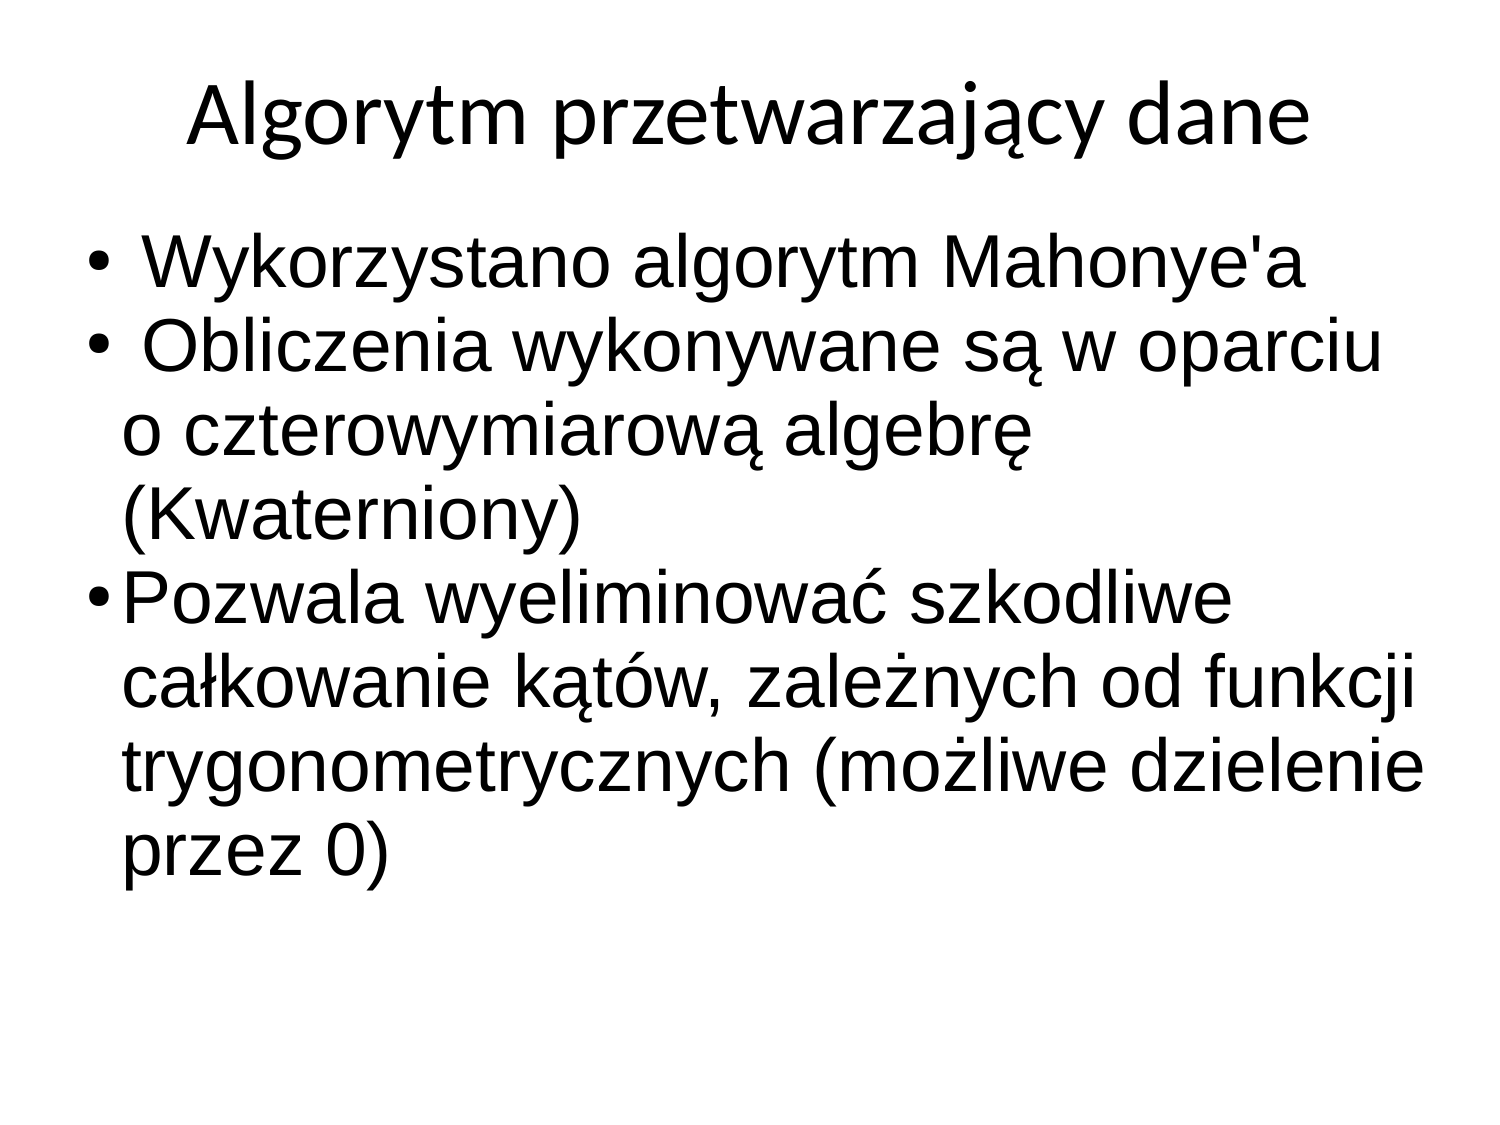

# Algorytm przetwarzający dane
 Wykorzystano algorytm Mahonye'a
 Obliczenia wykonywane są w oparciu o czterowymiarową algebrę (Kwaterniony)
Pozwala wyeliminować szkodliwe całkowanie kątów, zależnych od funkcji trygonometrycznych (możliwe dzielenie przez 0)